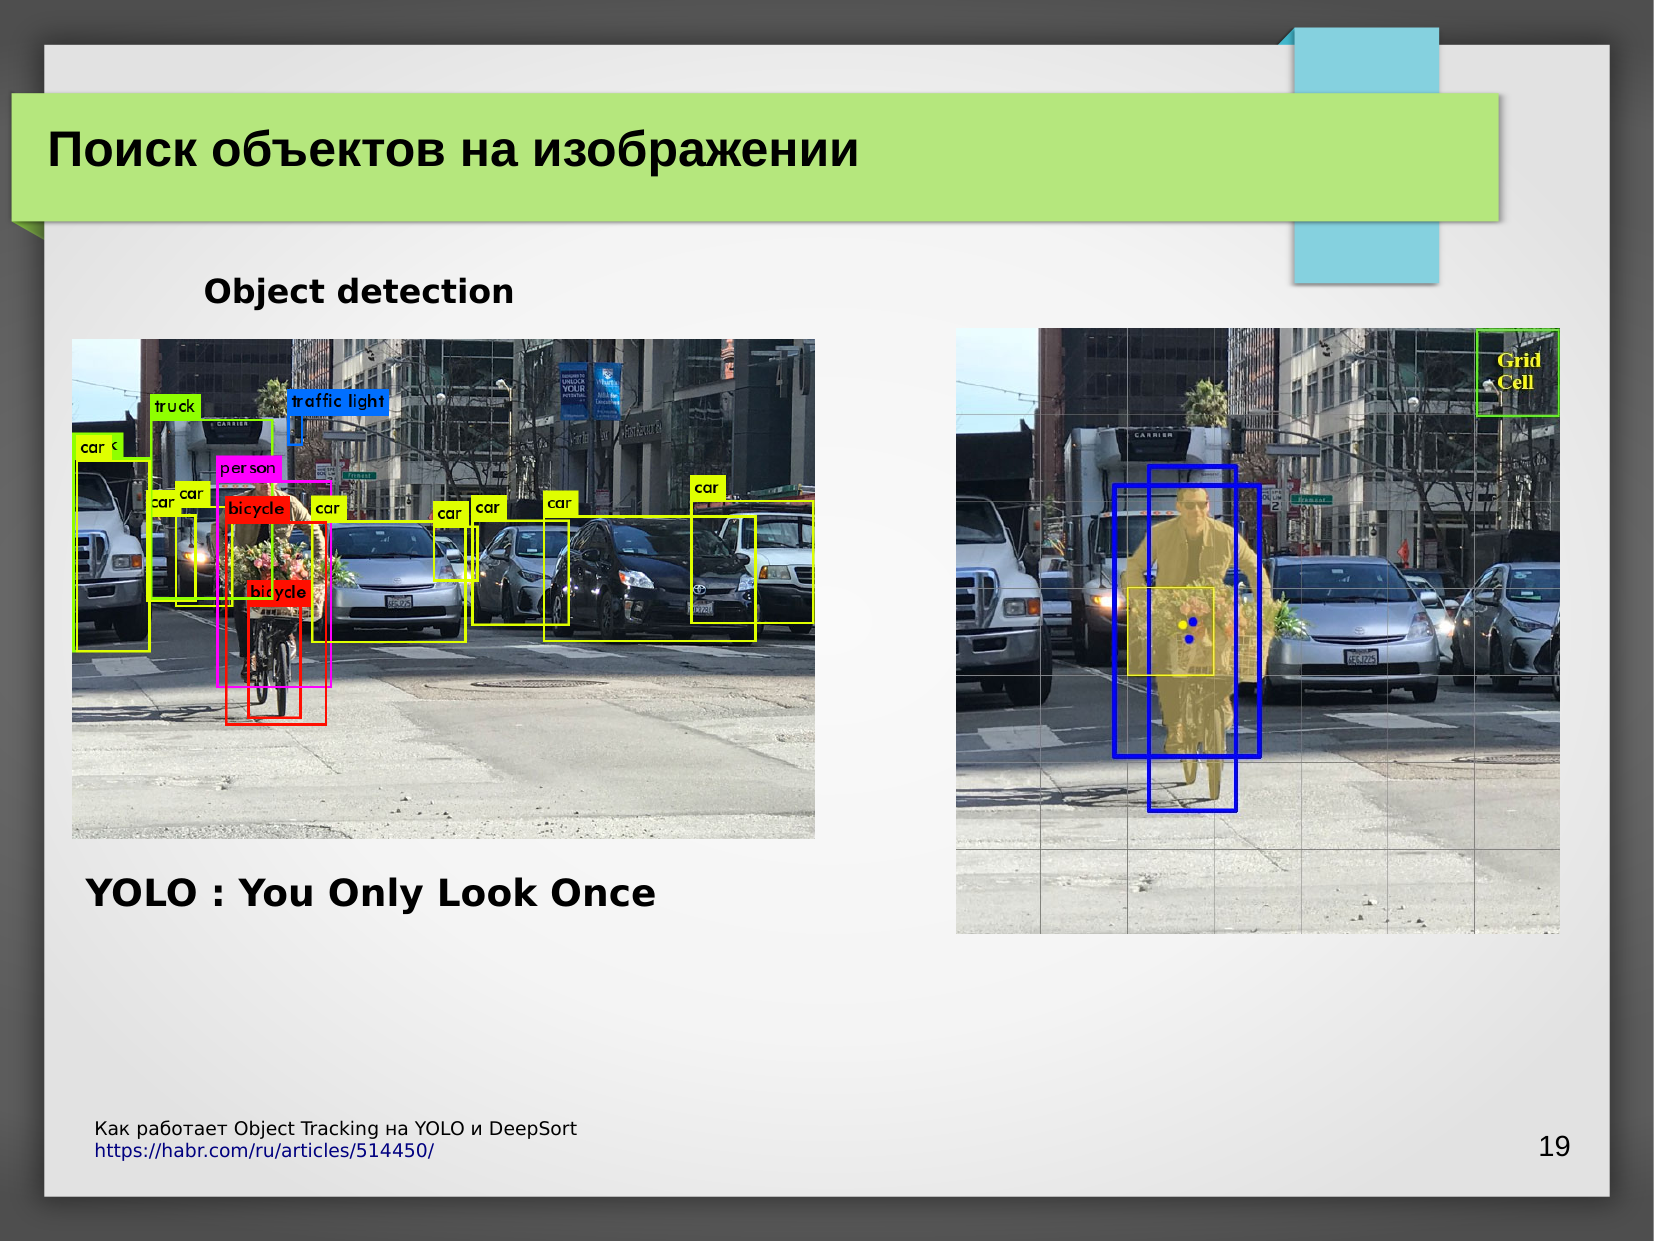

# Поиск объектов на изображении
Object detection
YOLO : You Only Look Once
Как работает Object Tracking на YOLO и DeepSort https://habr.com/ru/articles/514450/
19